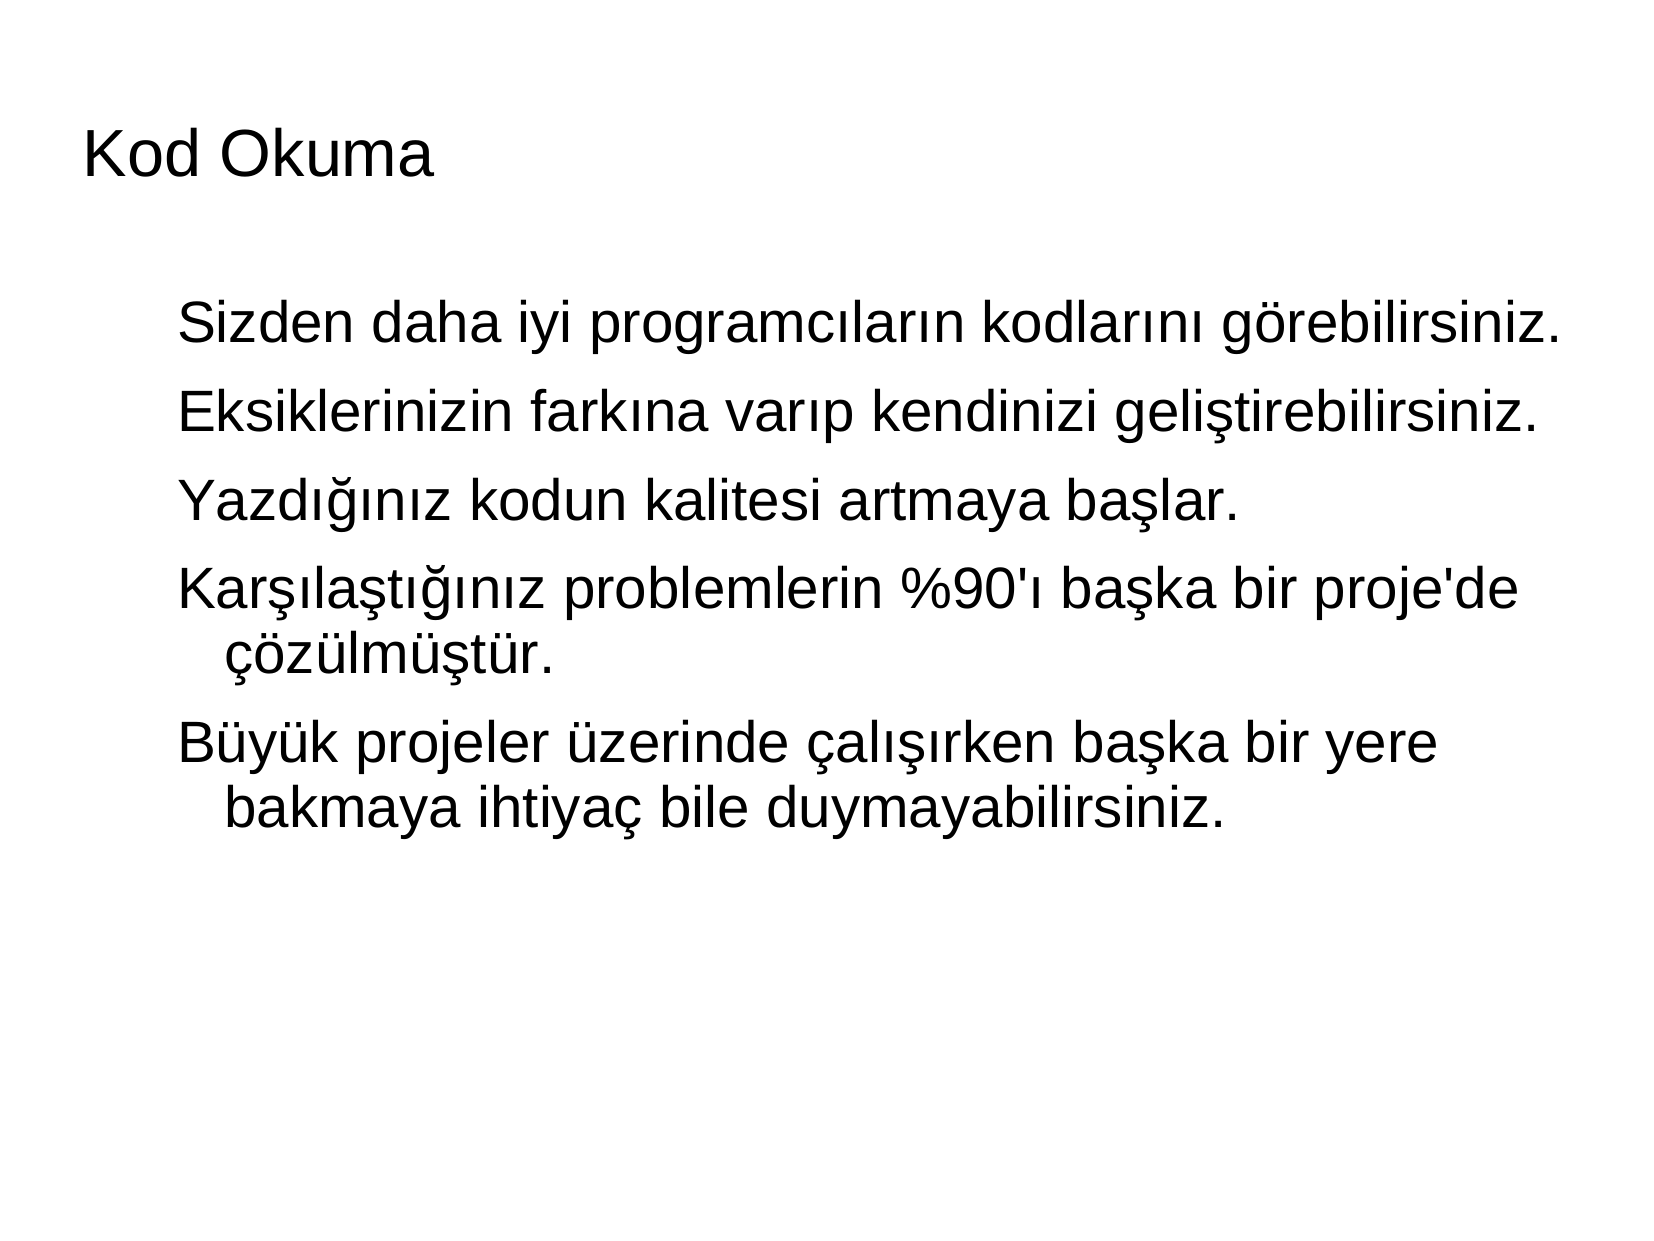

# Kod Okuma
Sizden daha iyi programcıların kodlarını görebilirsiniz.
Eksiklerinizin farkına varıp kendinizi geliştirebilirsiniz.
Yazdığınız kodun kalitesi artmaya başlar.
Karşılaştığınız problemlerin %90'ı başka bir proje'de çözülmüştür.
Büyük projeler üzerinde çalışırken başka bir yere bakmaya ihtiyaç bile duymayabilirsiniz.